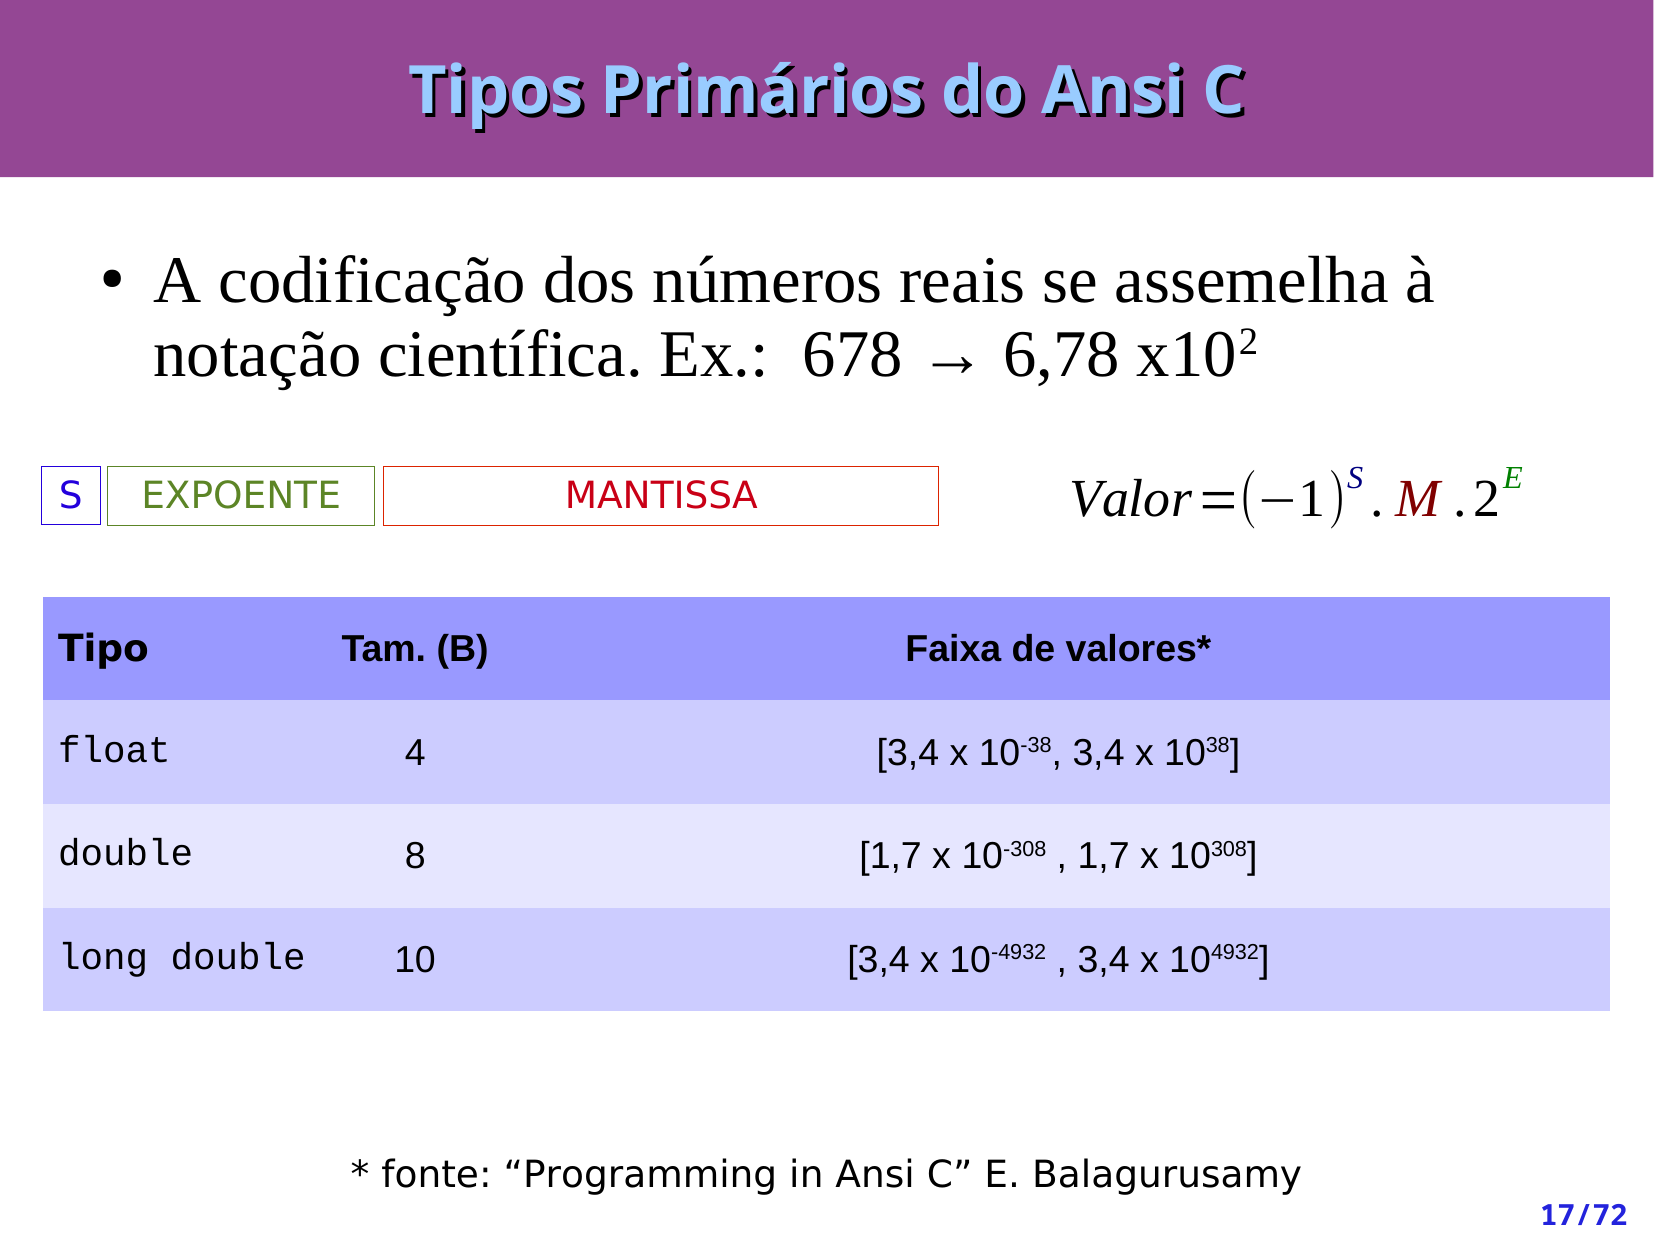

# Tipos Primários do Ansi C
A codificação dos números reais se assemelha à notação científica. Ex.: 678 → 6,78 x102
S
EXPOENTE
MANTISSA
| Tipo | Tam. (B) | Faixa de valores\* |
| --- | --- | --- |
| float | 4 | [3,4 x 10-38, 3,4 x 1038] |
| double | 8 | [1,7 x 10-308 , 1,7 x 10308] |
| long double | 10 | [3,4 x 10-4932 , 3,4 x 104932] |
* fonte: “Programming in Ansi C” E. Balagurusamy
17